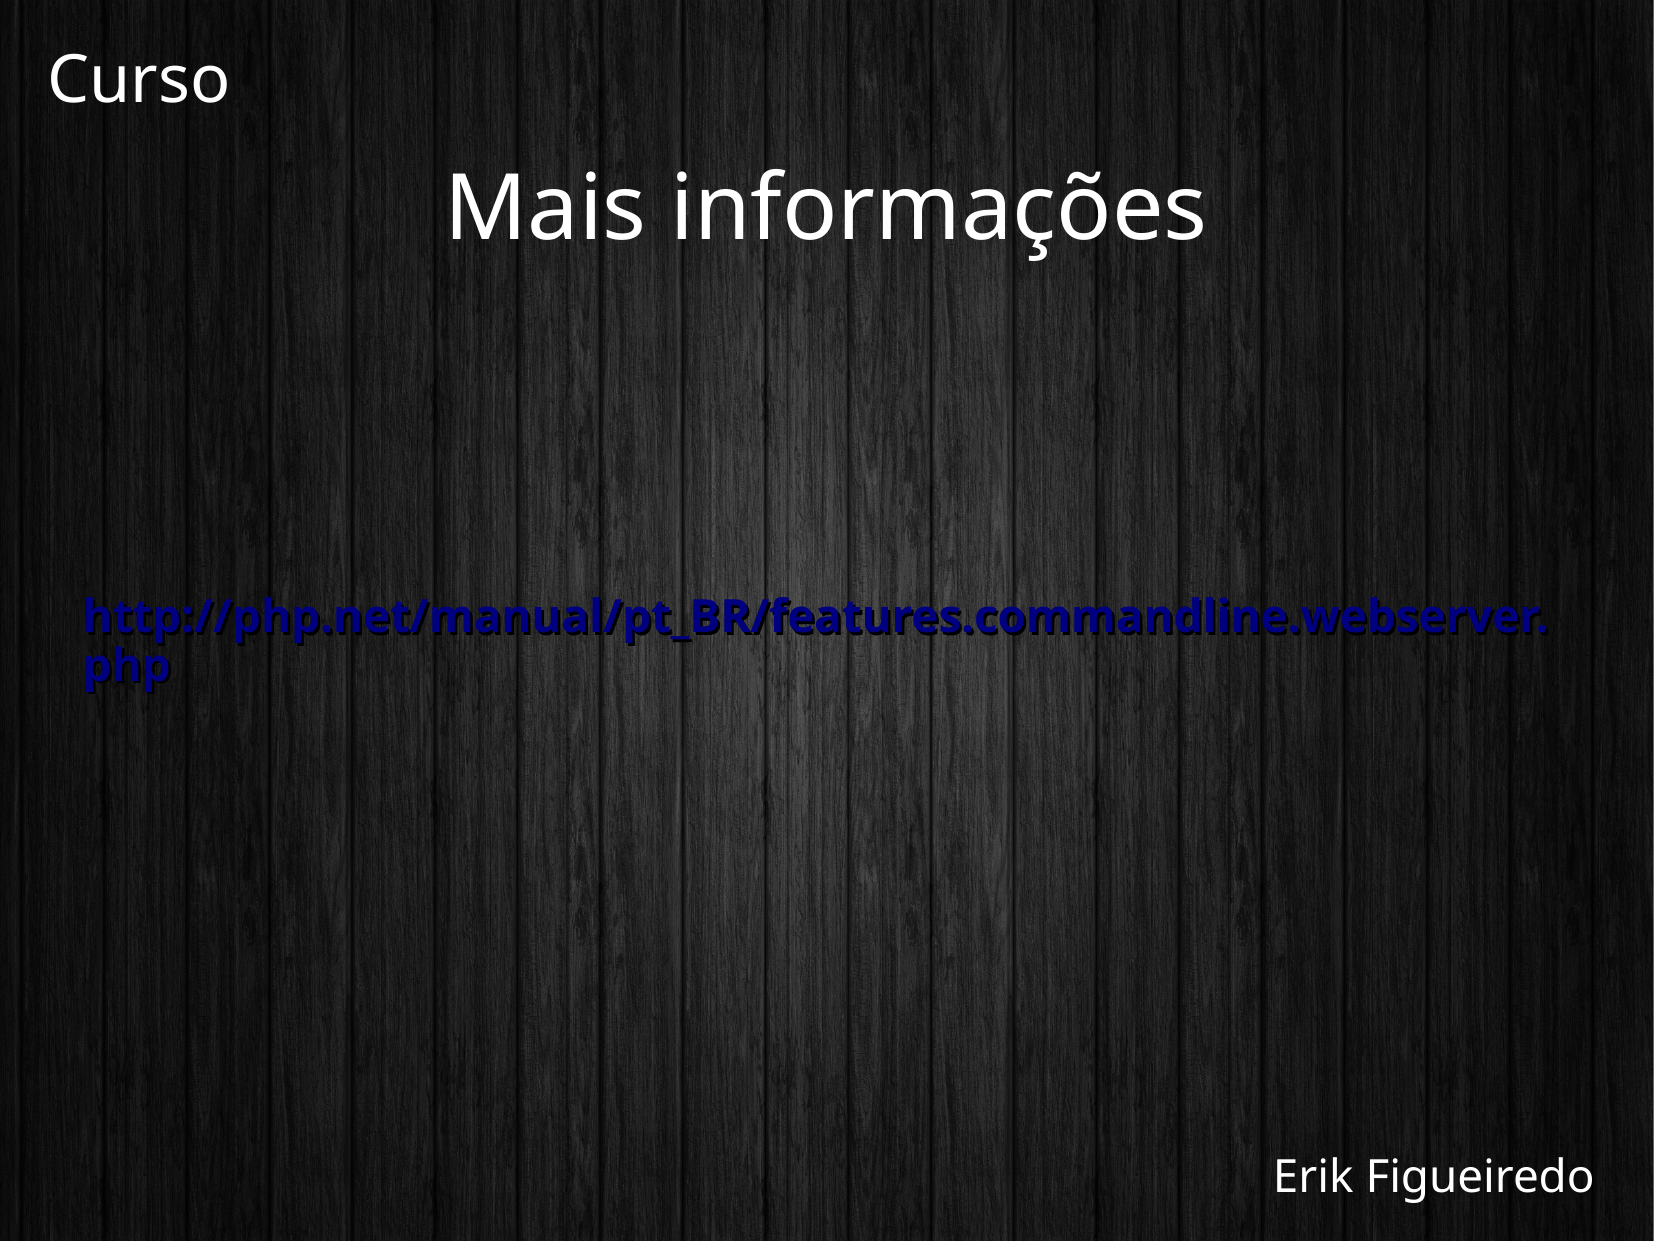

Curso
# Mais informações
http://php.net/manual/pt_BR/features.commandline.webserver.php
Erik Figueiredo